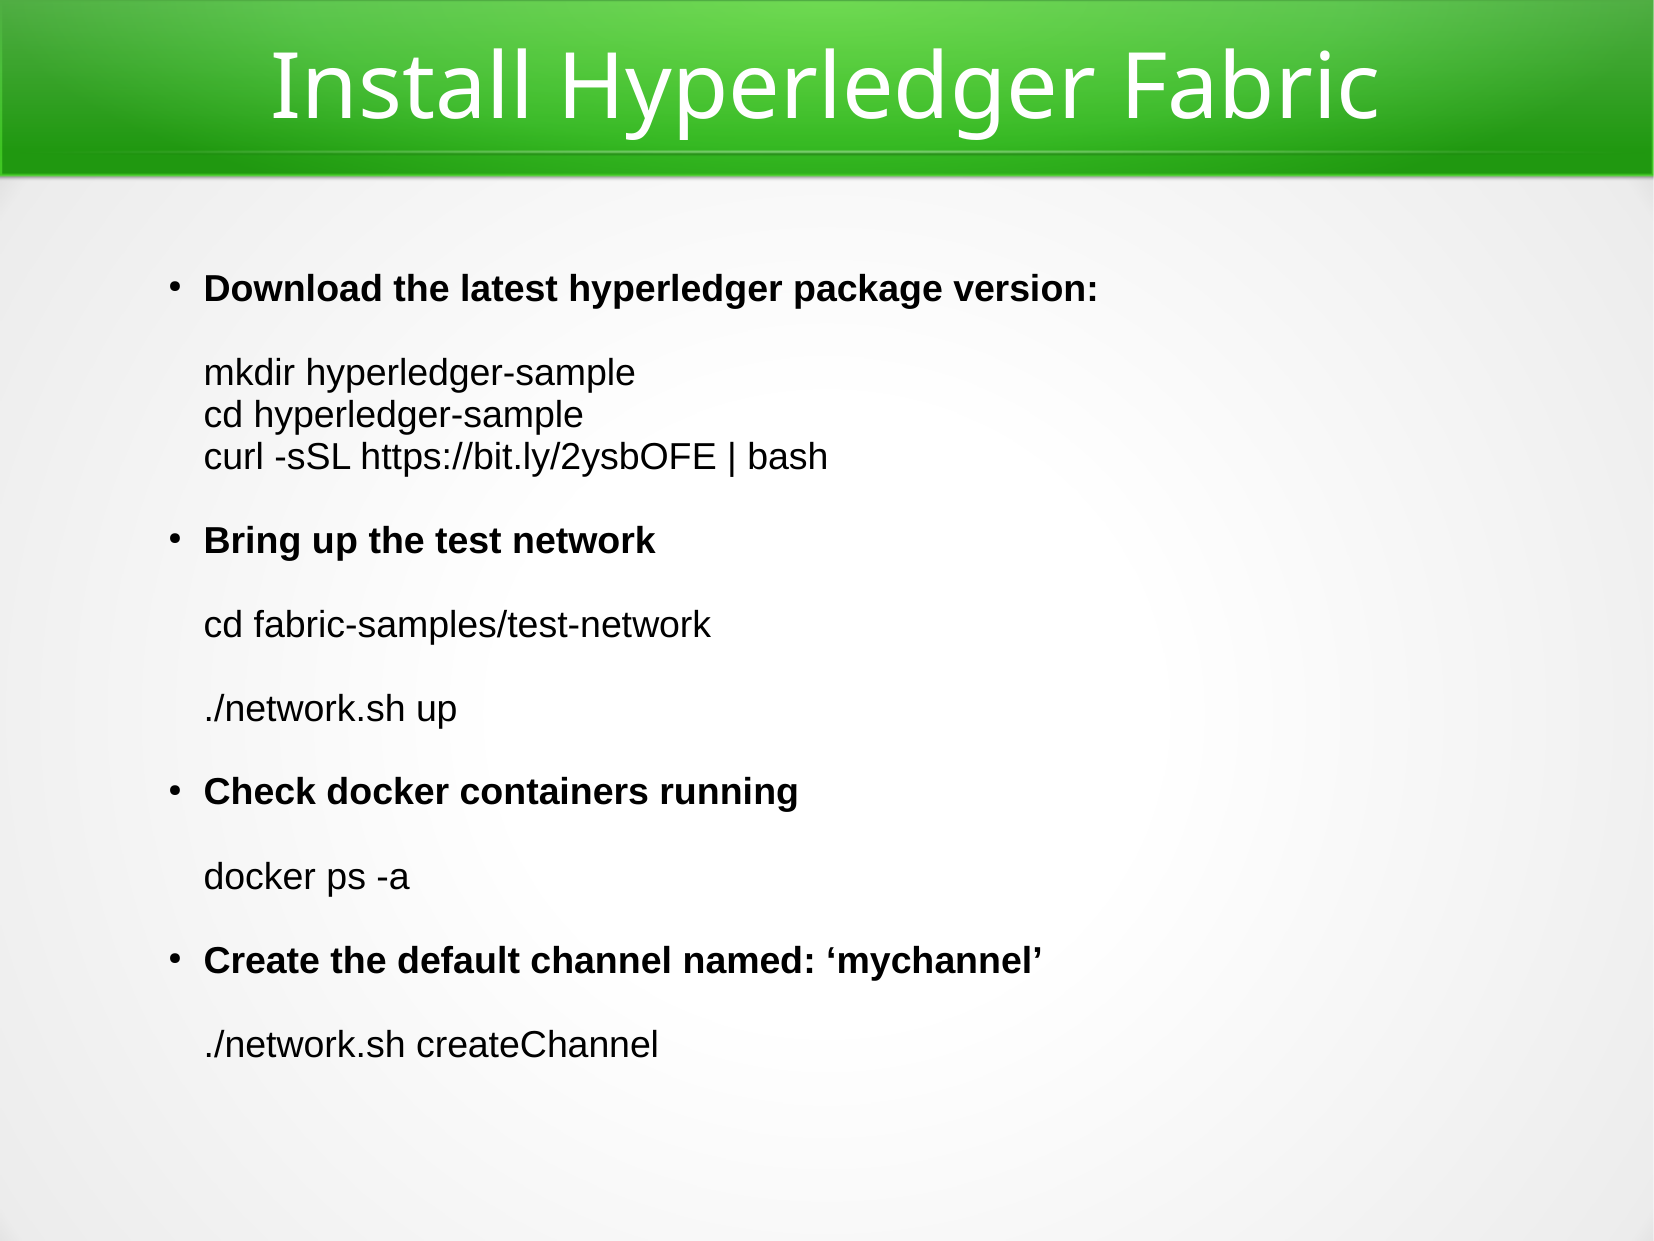

# Install Hyperledger Fabric
Download the latest hyperledger package version:
mkdir hyperledger-sample
cd hyperledger-sample
curl -sSL https://bit.ly/2ysbOFE | bash
Bring up the test network
cd fabric-samples/test-network
./network.sh up
Check docker containers running
docker ps -a
Create the default channel named: ‘mychannel’
./network.sh createChannel